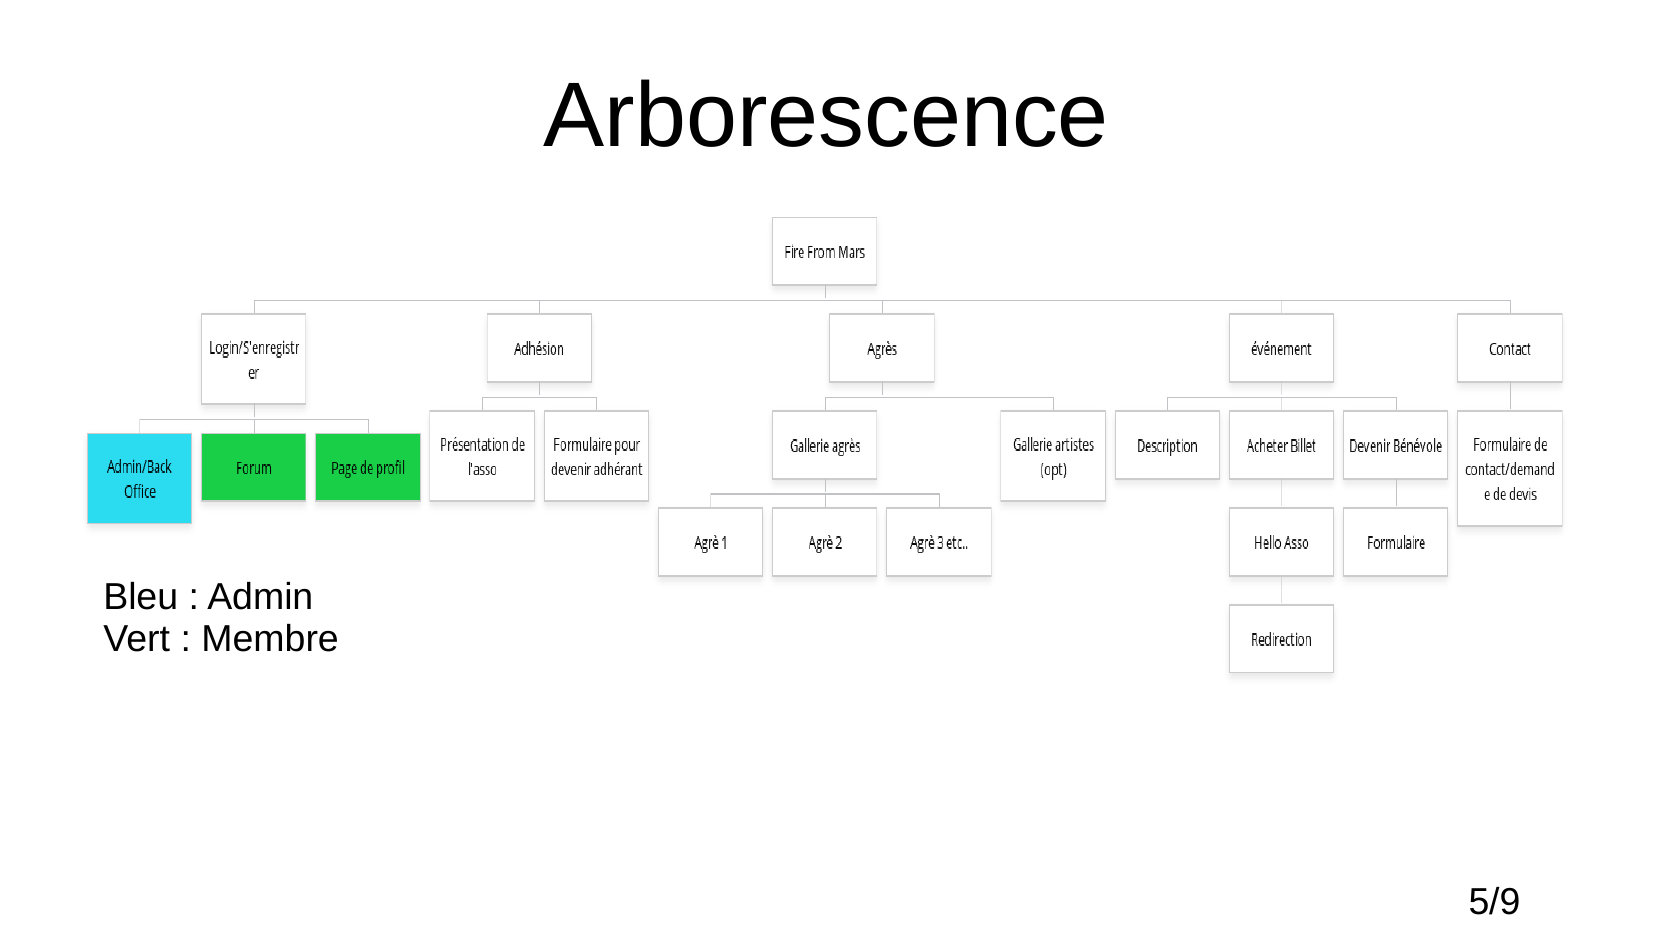

# Arborescence
Bleu : Admin
Vert : Membre
5/9